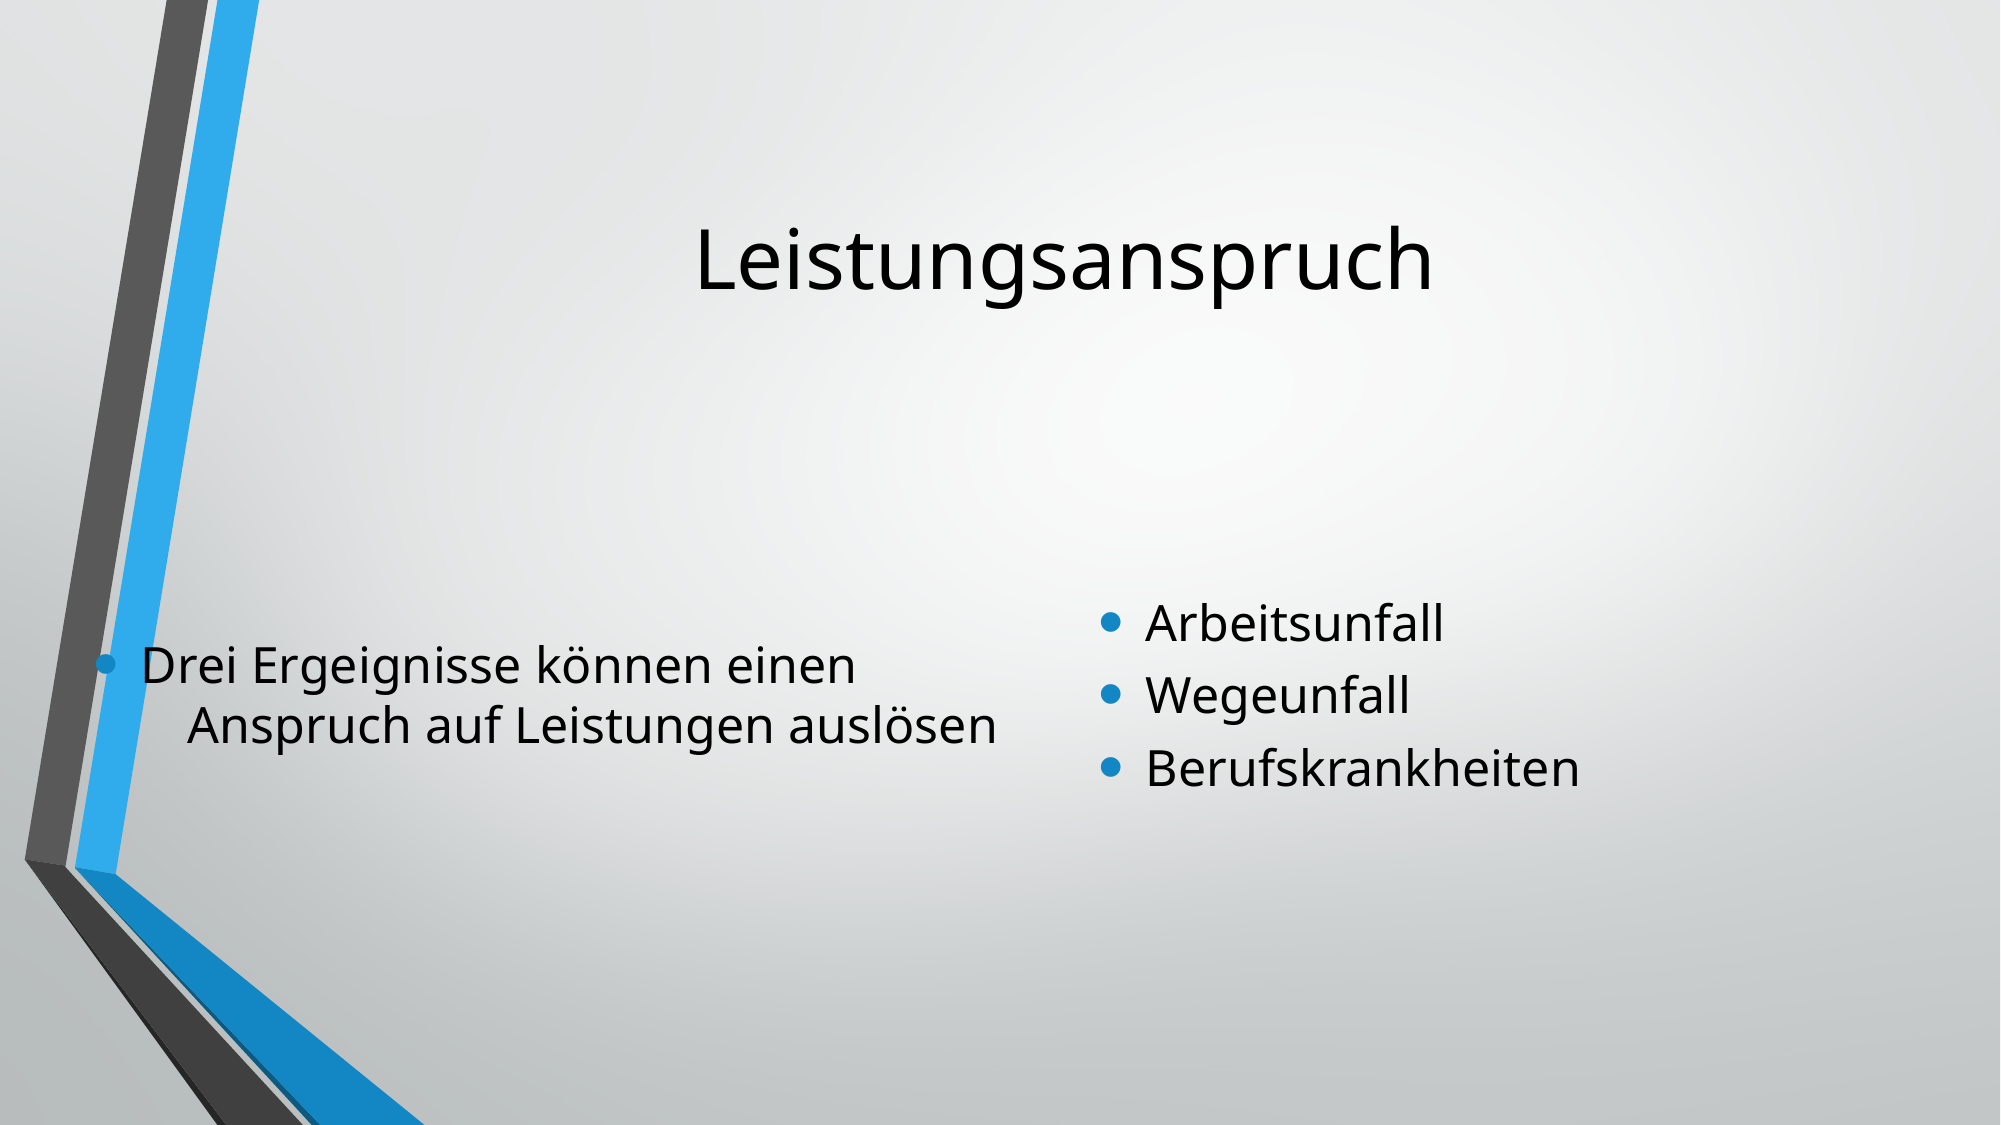

# Leistungsanspruch
Drei Ergeignisse können einen Anspruch auf Leistungen auslösen
Arbeitsunfall
Wegeunfall
Berufskrankheiten